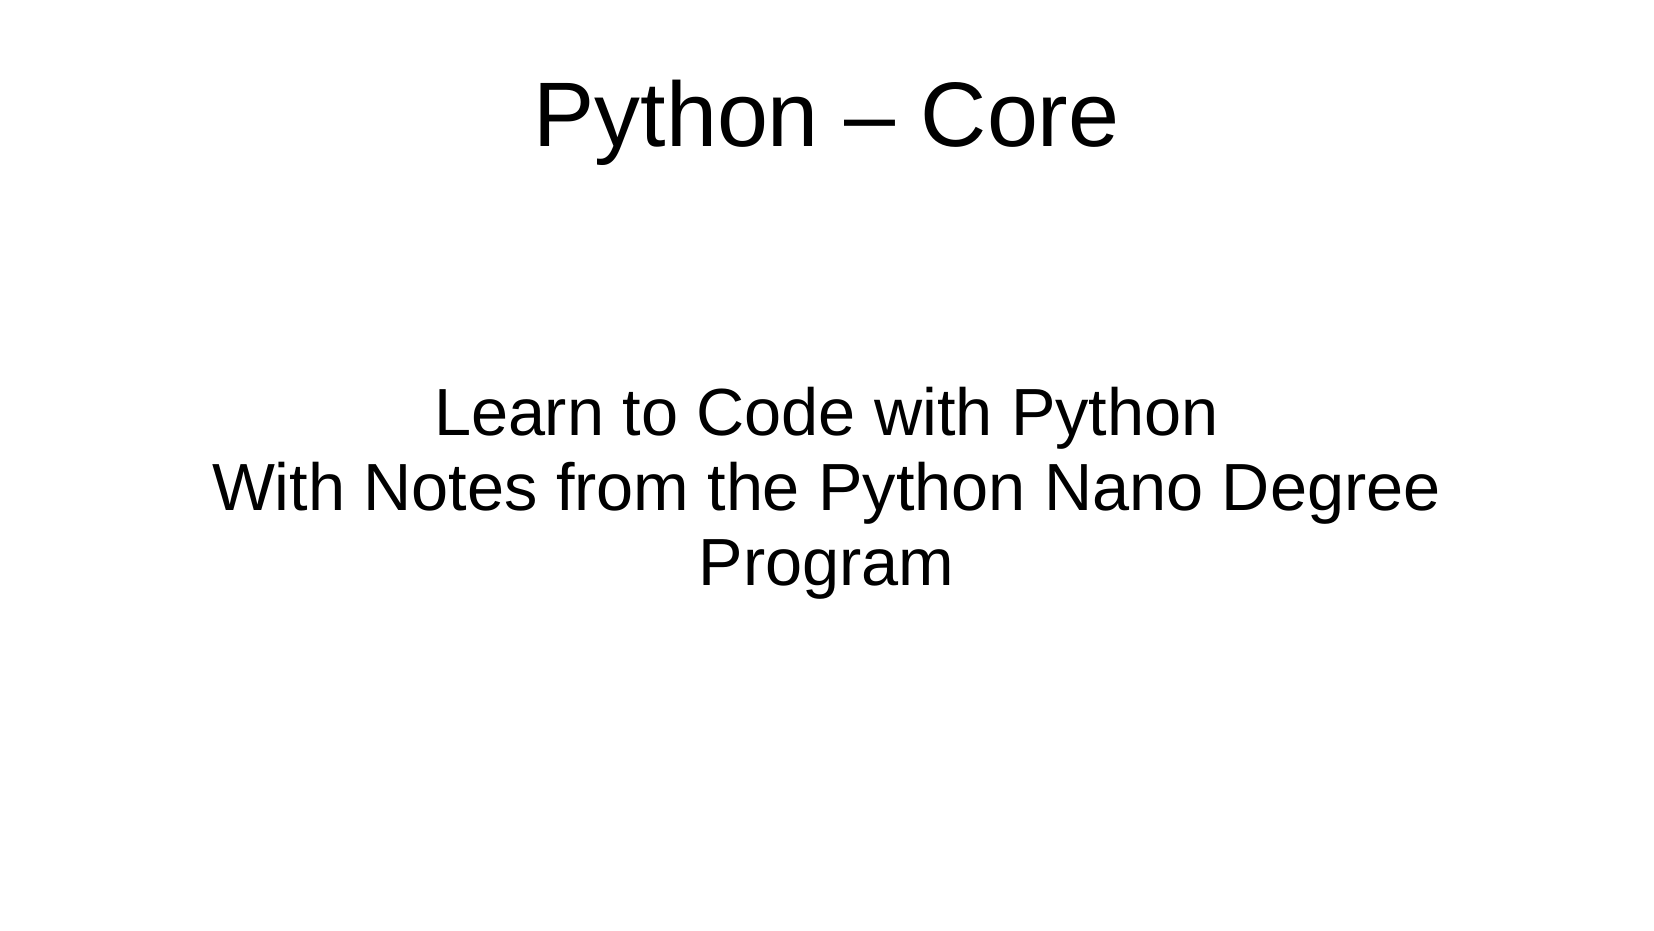

# Python – Core
Learn to Code with Python
With Notes from the Python Nano Degree Program